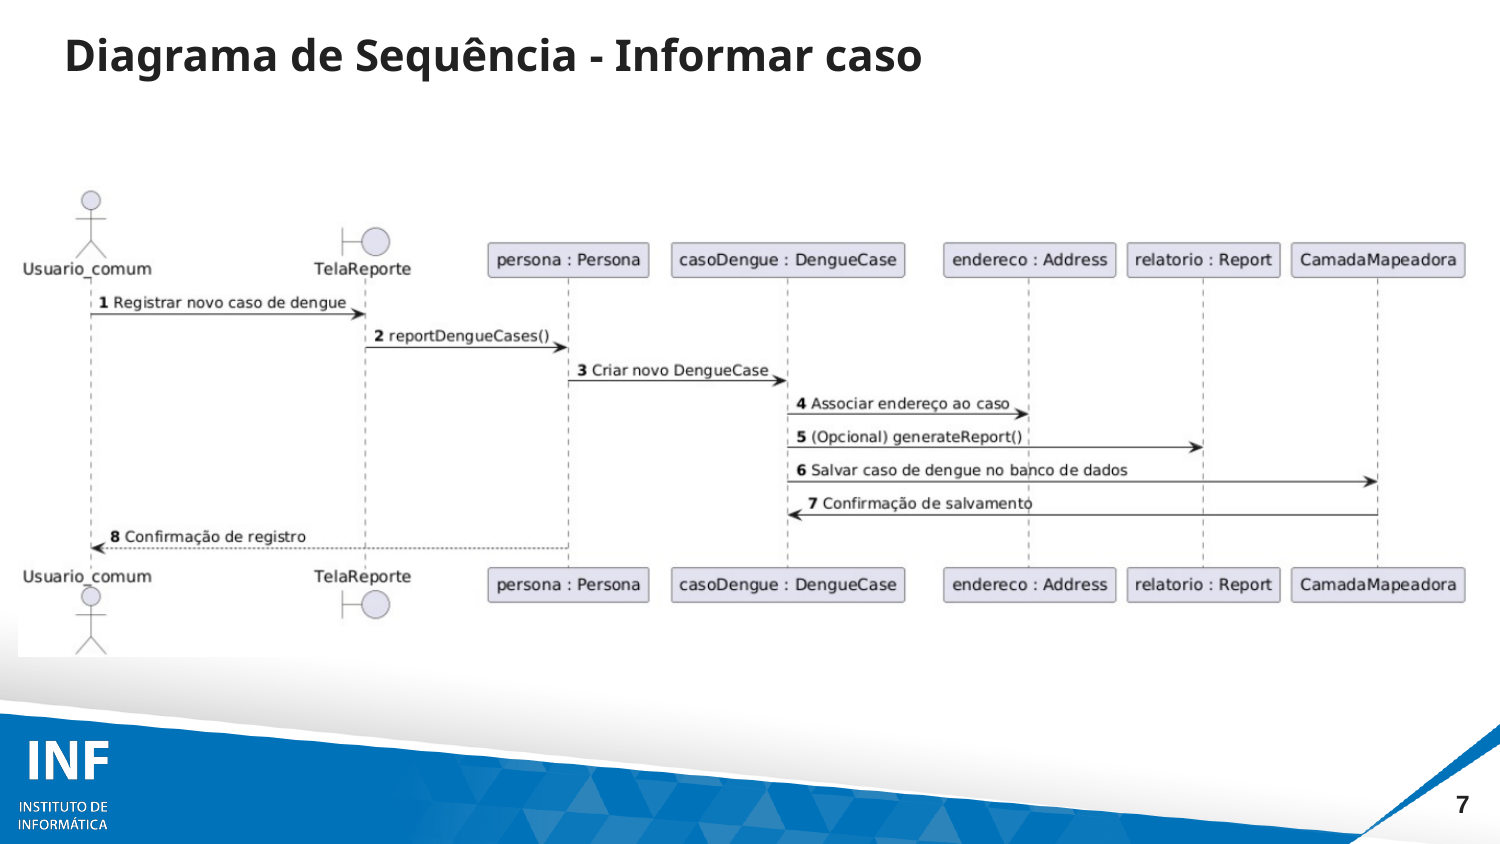

# Diagrama de Sequência - Informar caso